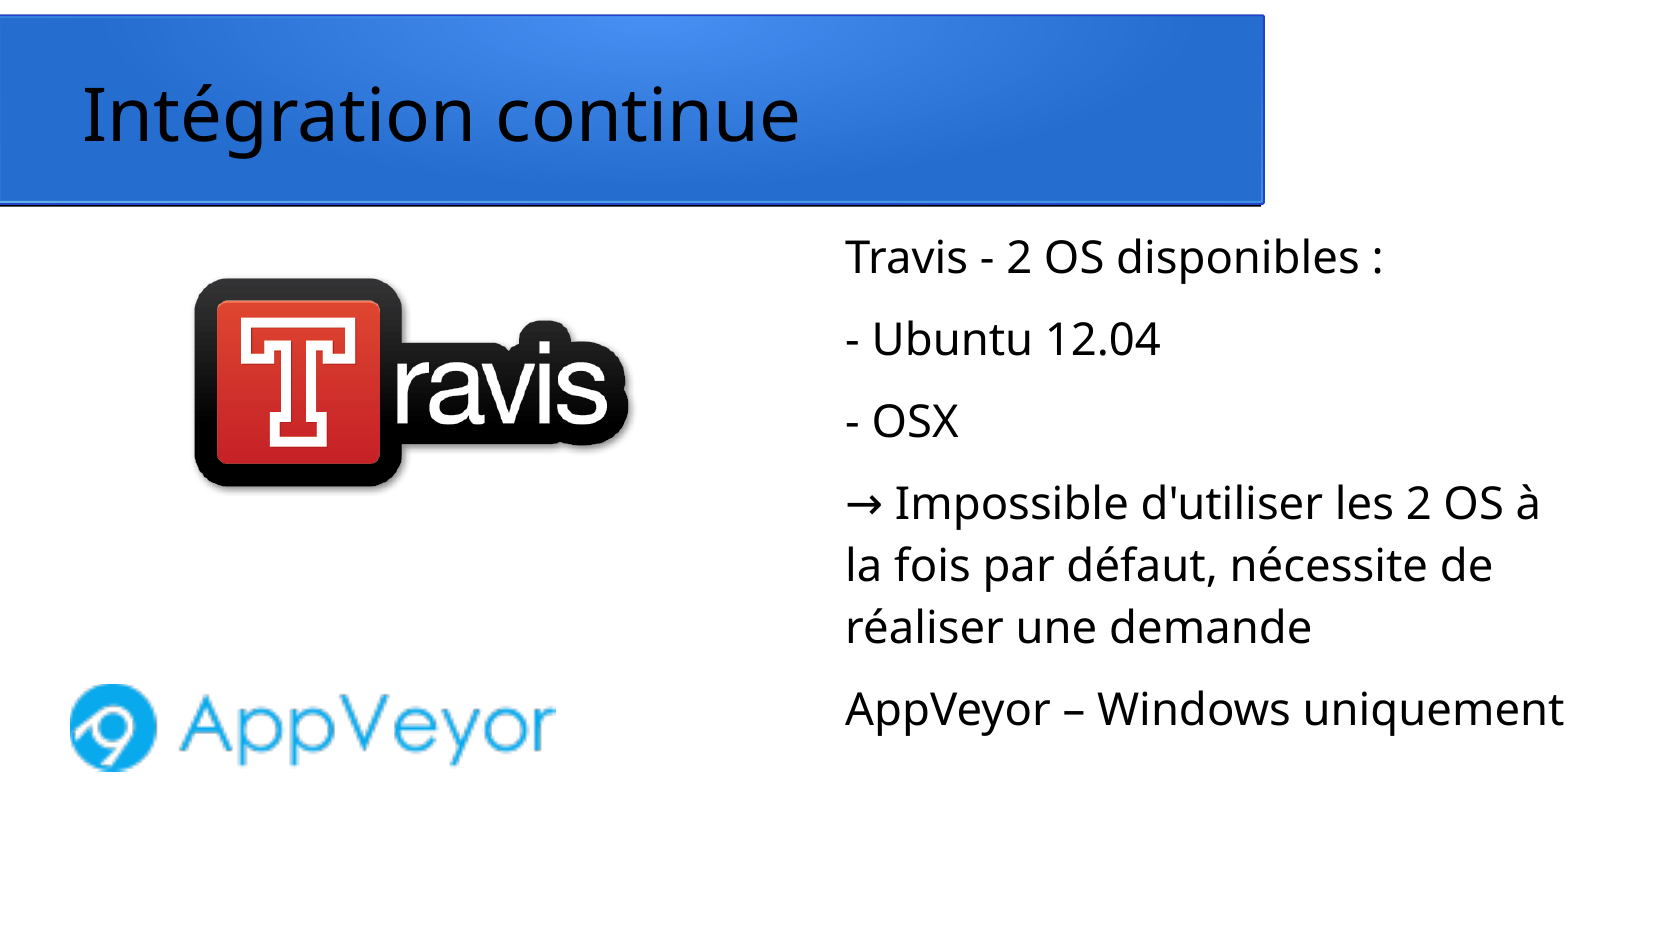

# Intégration continue
Travis - 2 OS disponibles :
- Ubuntu 12.04
- OSX
→ Impossible d'utiliser les 2 OS à la fois par défaut, nécessite de réaliser une demande
AppVeyor – Windows uniquement